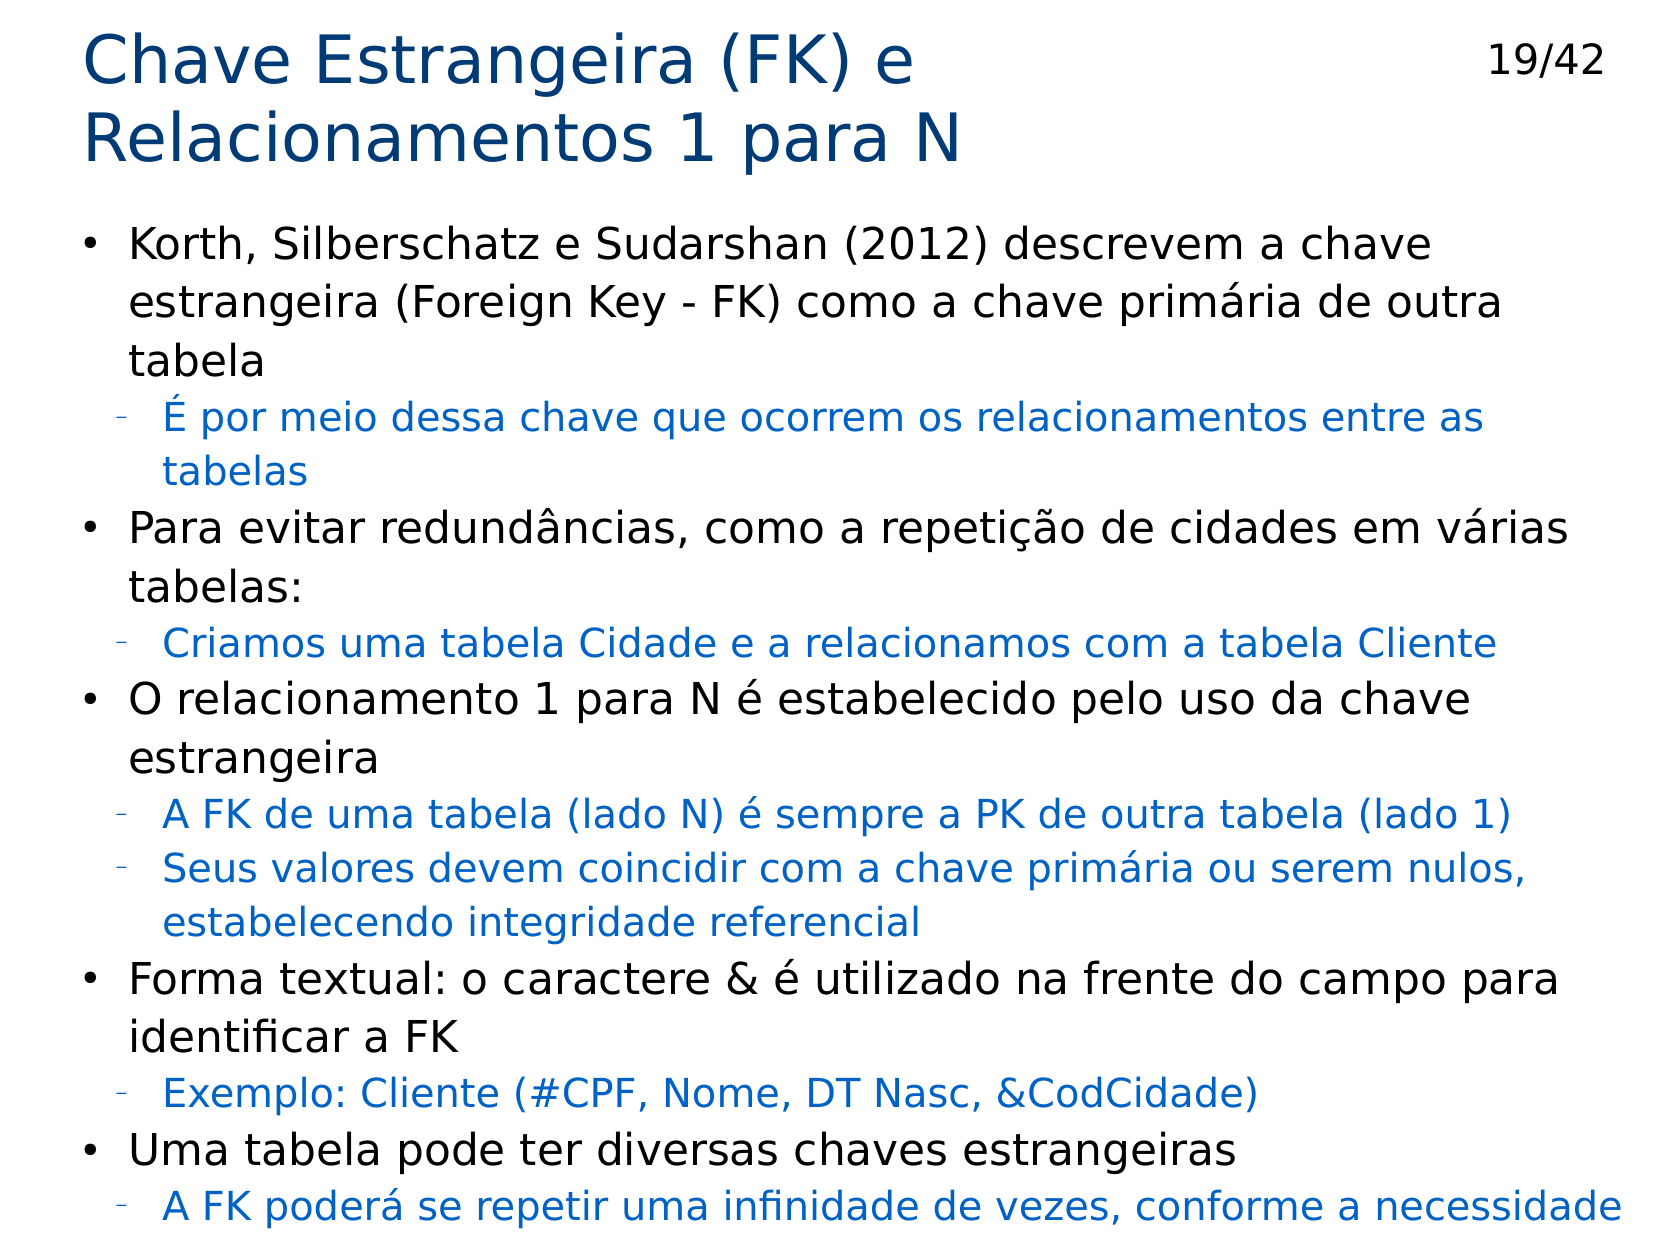

# Chave Estrangeira (FK) e Relacionamentos 1 para N
19
Korth, Silberschatz e Sudarshan (2012) descrevem a chave estrangeira (Foreign Key - FK) como a chave primária de outra tabela
É por meio dessa chave que ocorrem os relacionamentos entre as tabelas
Para evitar redundâncias, como a repetição de cidades em várias tabelas:
Criamos uma tabela Cidade e a relacionamos com a tabela Cliente
O relacionamento 1 para N é estabelecido pelo uso da chave estrangeira
A FK de uma tabela (lado N) é sempre a PK de outra tabela (lado 1)
Seus valores devem coincidir com a chave primária ou serem nulos, estabelecendo integridade referencial
Forma textual: o caractere & é utilizado na frente do campo para identificar a FK
Exemplo: Cliente (#CPF, Nome, DT Nasc, &CodCidade)
Uma tabela pode ter diversas chaves estrangeiras
A FK poderá se repetir uma infinidade de vezes, conforme a necessidade